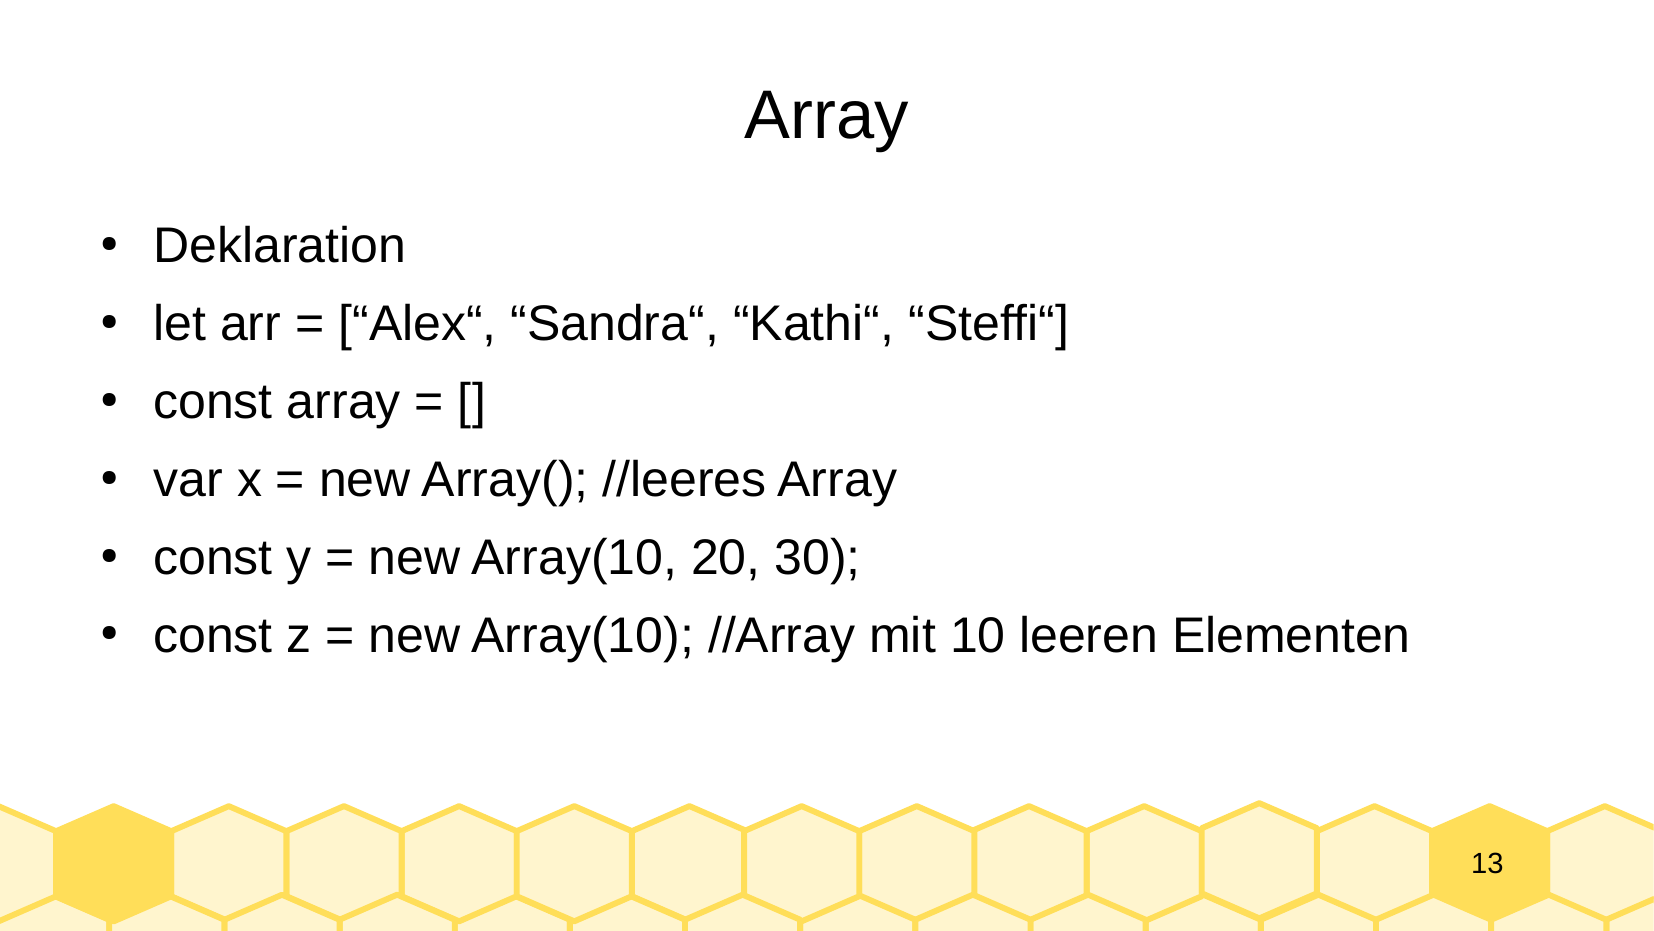

# Array
Deklaration
let arr = [“Alex“, “Sandra“, “Kathi“, “Steffi“]
const array = []
var x = new Array(); //leeres Array
const y = new Array(10, 20, 30);
const z = new Array(10); //Array mit 10 leeren Elementen